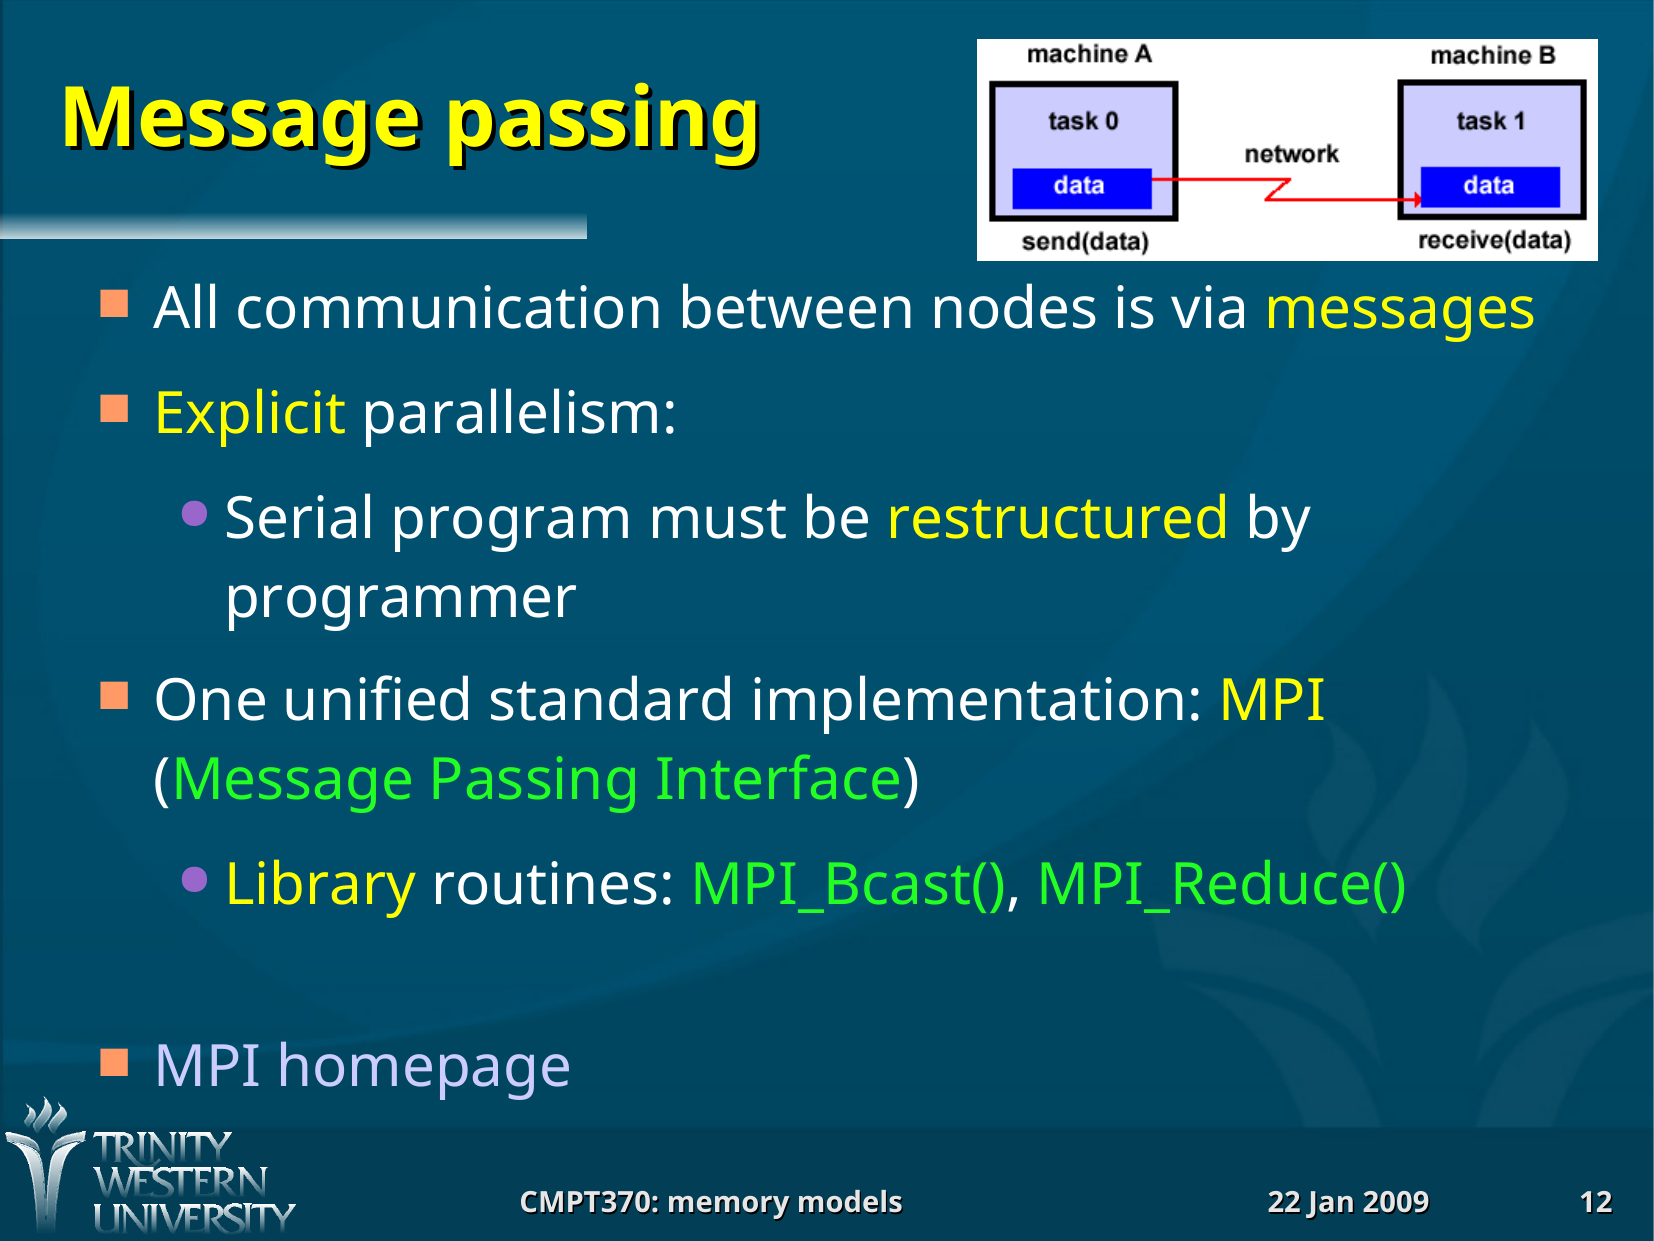

# Message passing
All communication between nodes is via messages
Explicit parallelism:
Serial program must be restructured by programmer
One unified standard implementation: MPI (Message Passing Interface)
Library routines: MPI_Bcast(), MPI_Reduce()
MPI homepage
CMPT370: memory models
22 Jan 2009
12